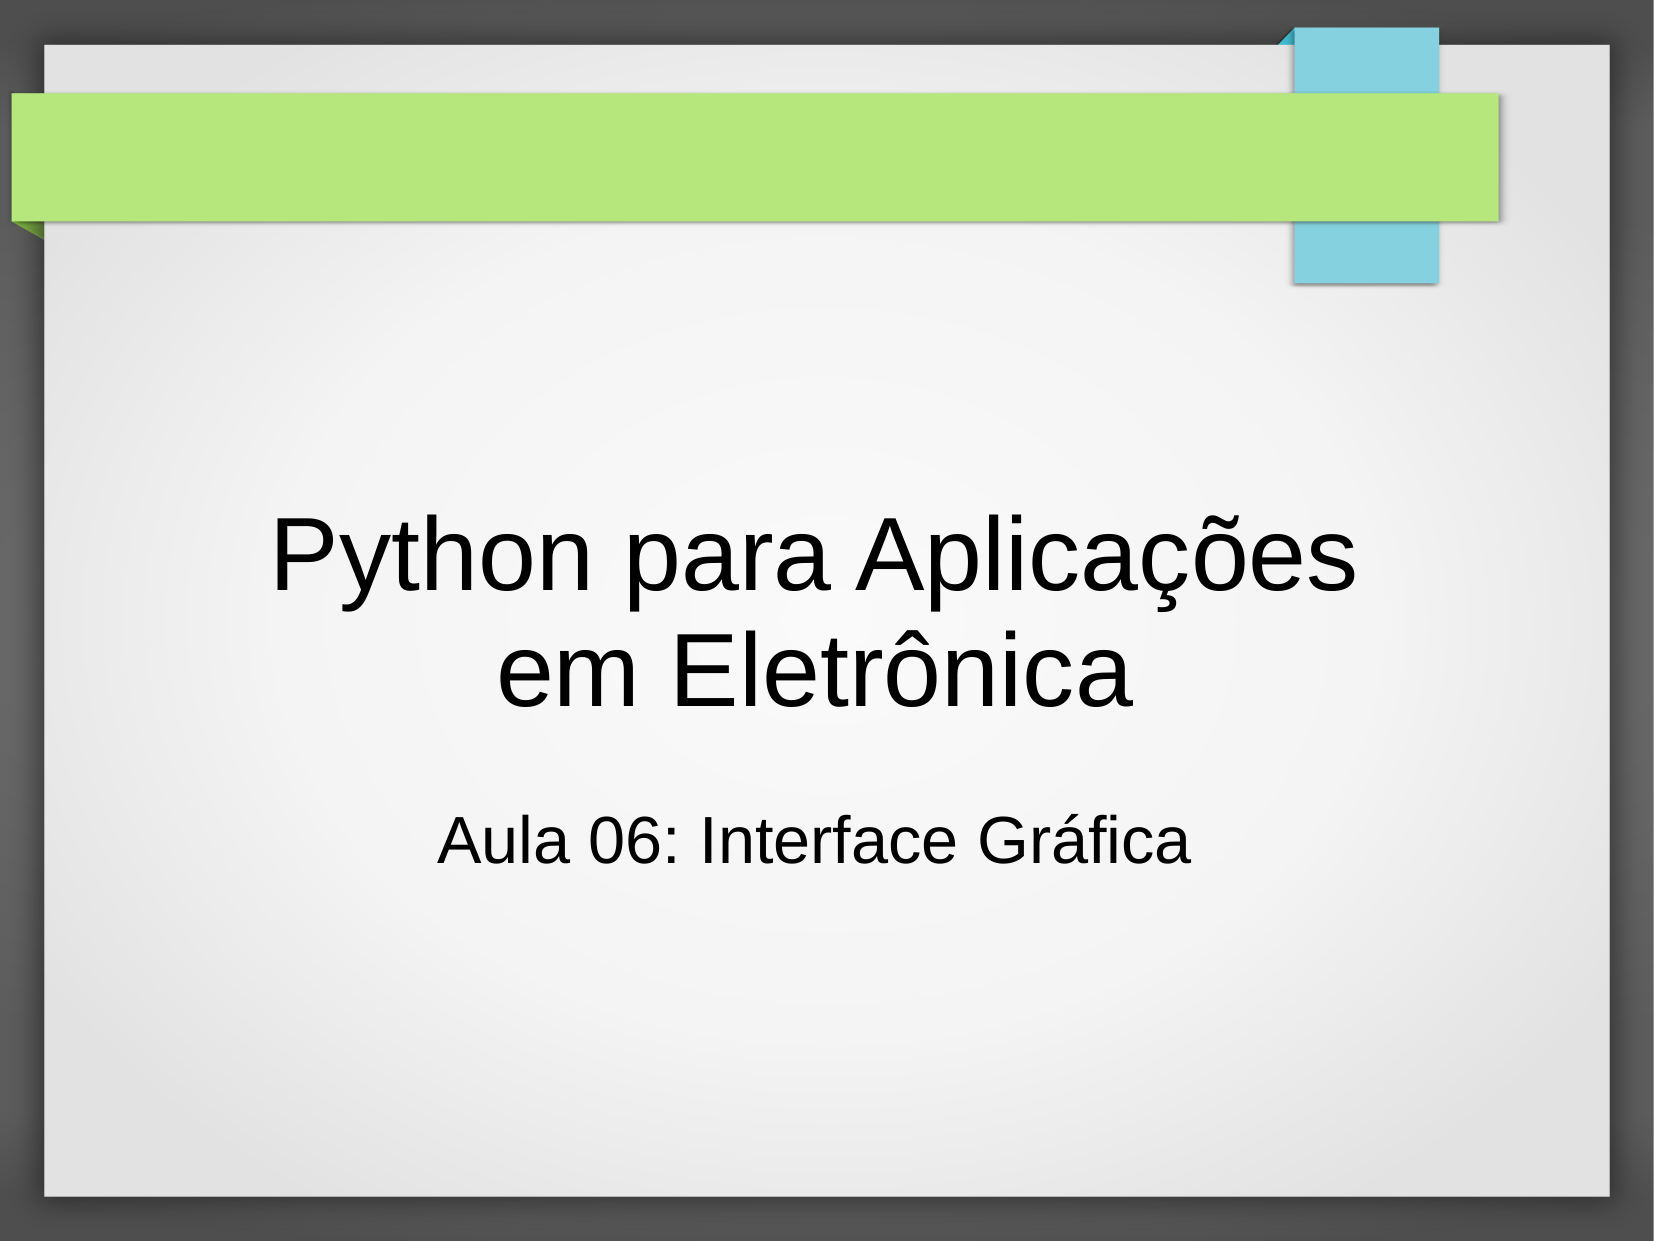

# Python para Aplicações em Eletrônica
Aula 06: Interface Gráfica